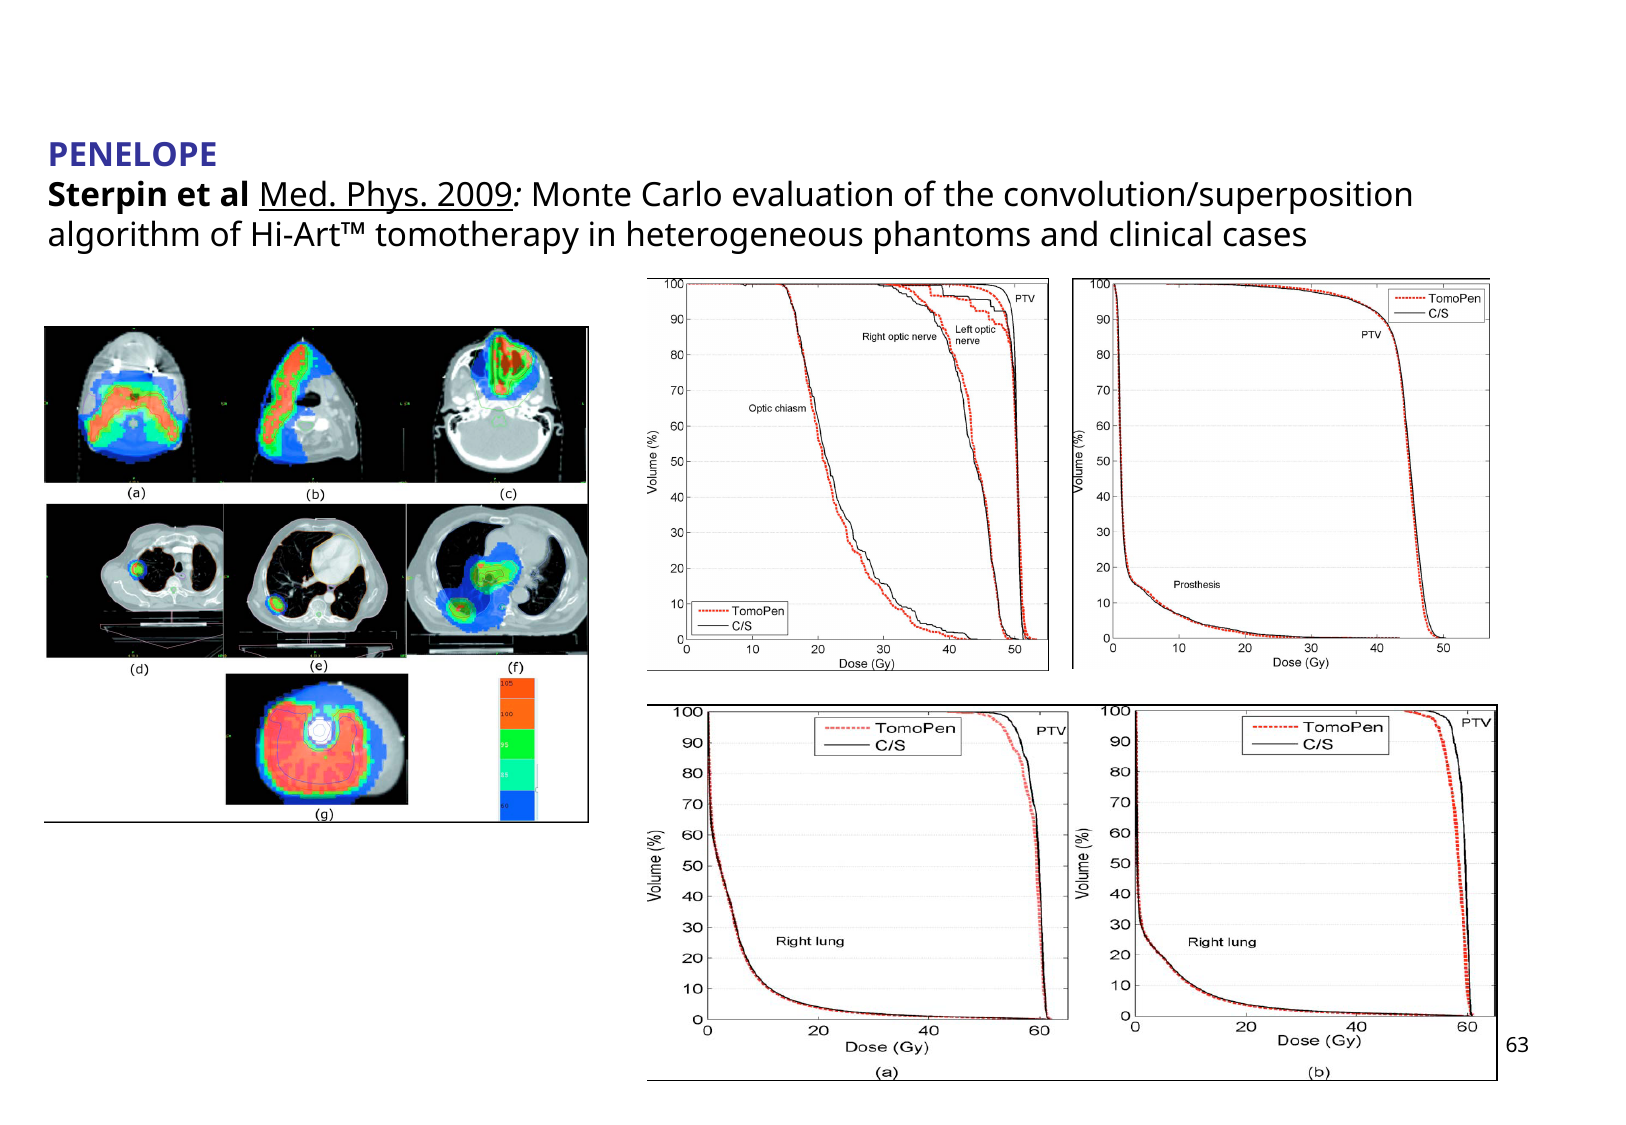

PENELOPE
Sterpin et al Med. Phys. 2009: Monte Carlo evaluation of the convolution/superposition algorithm of Hi-Art™ tomotherapy in heterogeneous phantoms and clinical cases
63